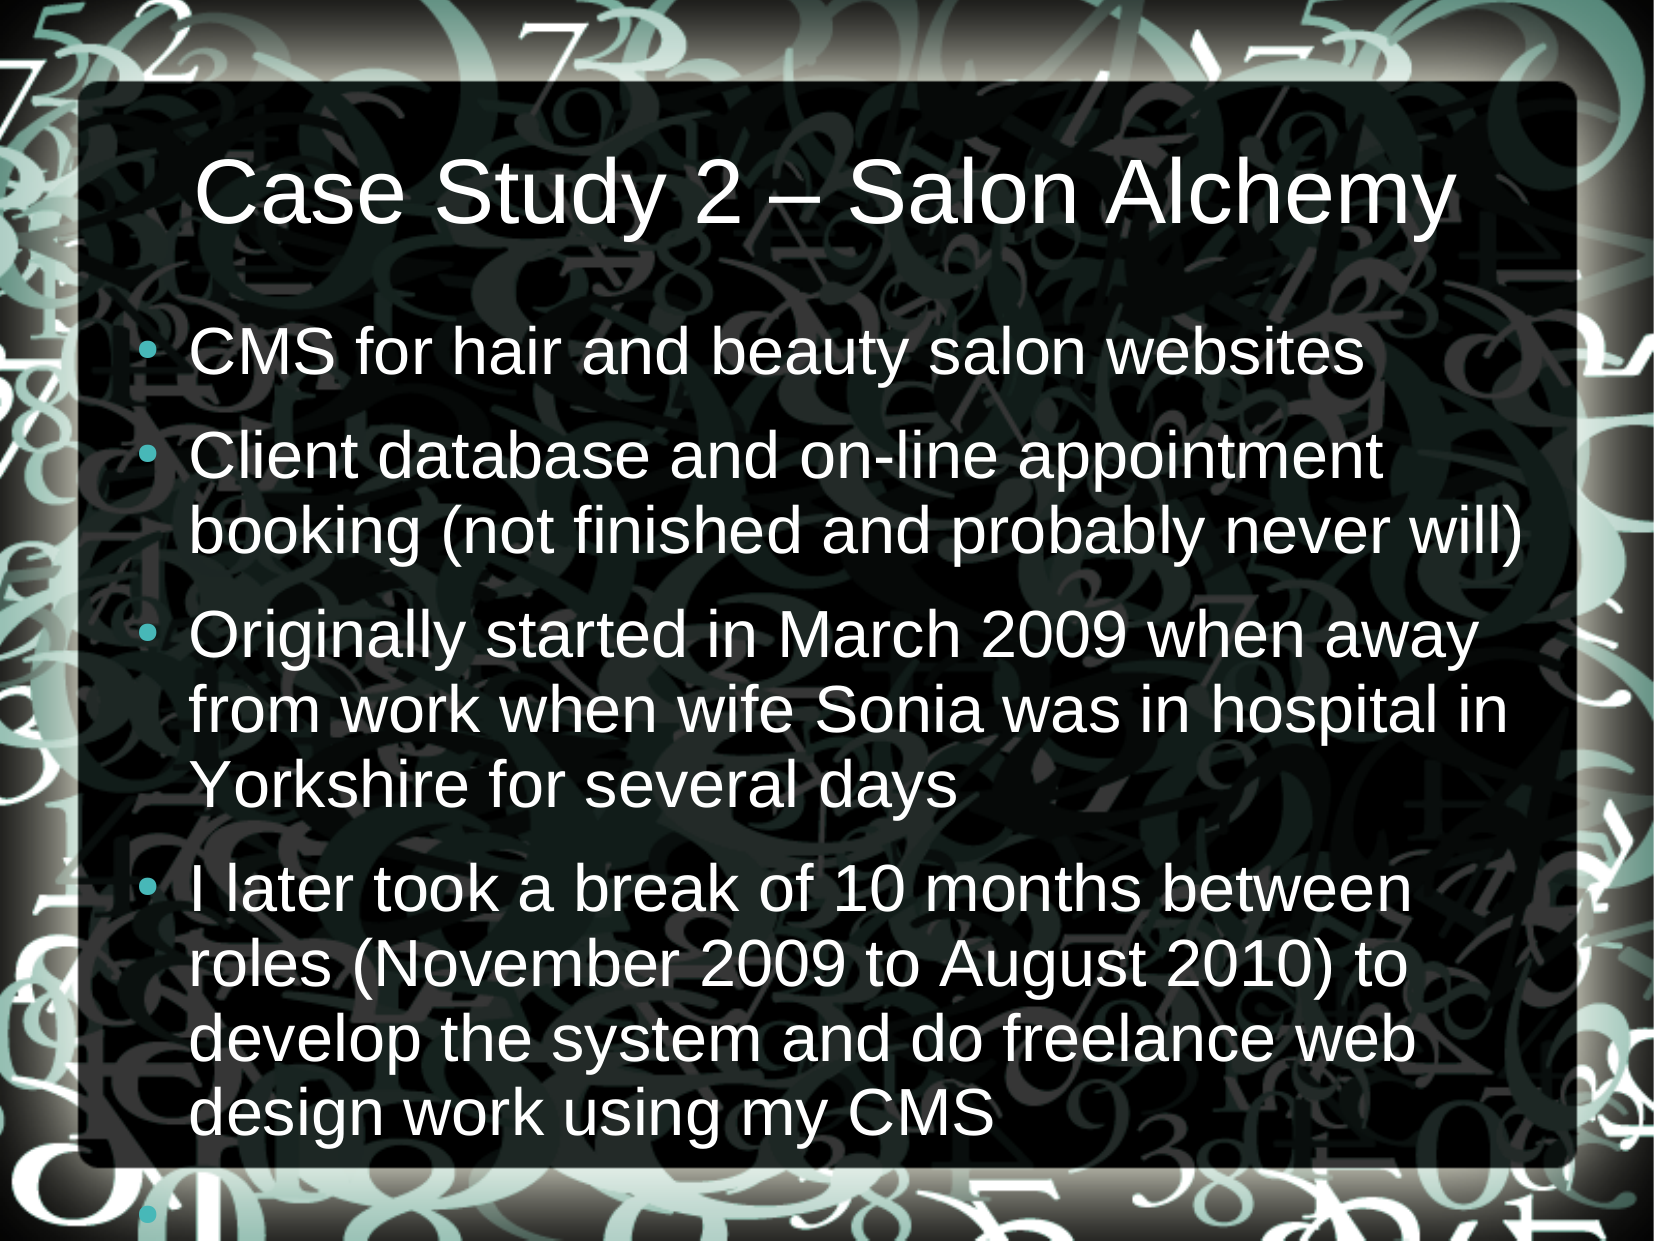

# Case Study 2 – Salon Alchemy
CMS for hair and beauty salon websites
Client database and on-line appointment booking (not finished and probably never will)
Originally started in March 2009 when away from work when wife Sonia was in hospital in Yorkshire for several days
I later took a break of 10 months between roles (November 2009 to August 2010) to develop the system and do freelance web design work using my CMS